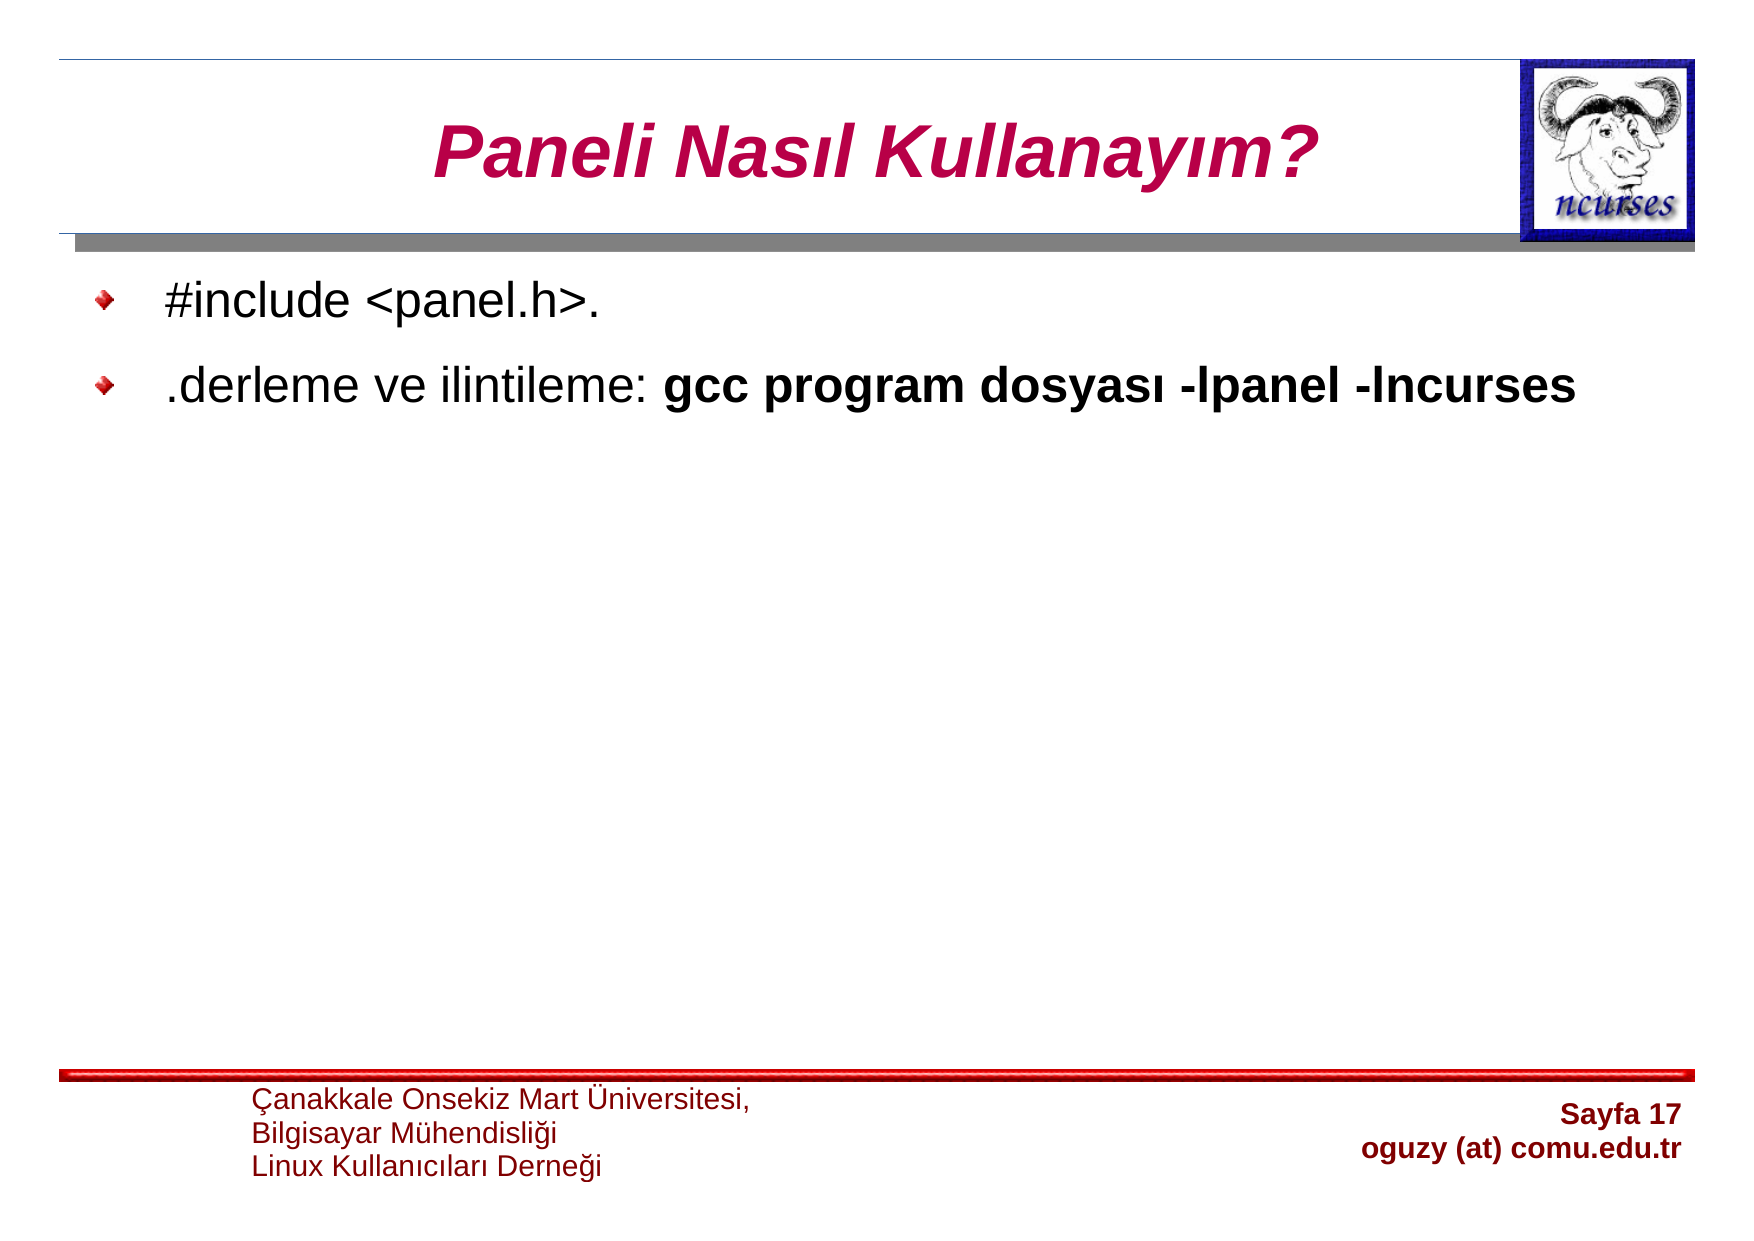

# Paneli Nasıl Kullanayım?
#include <panel.h>.
.derleme ve ilintileme: gcc program dosyası -lpanel -lncurses